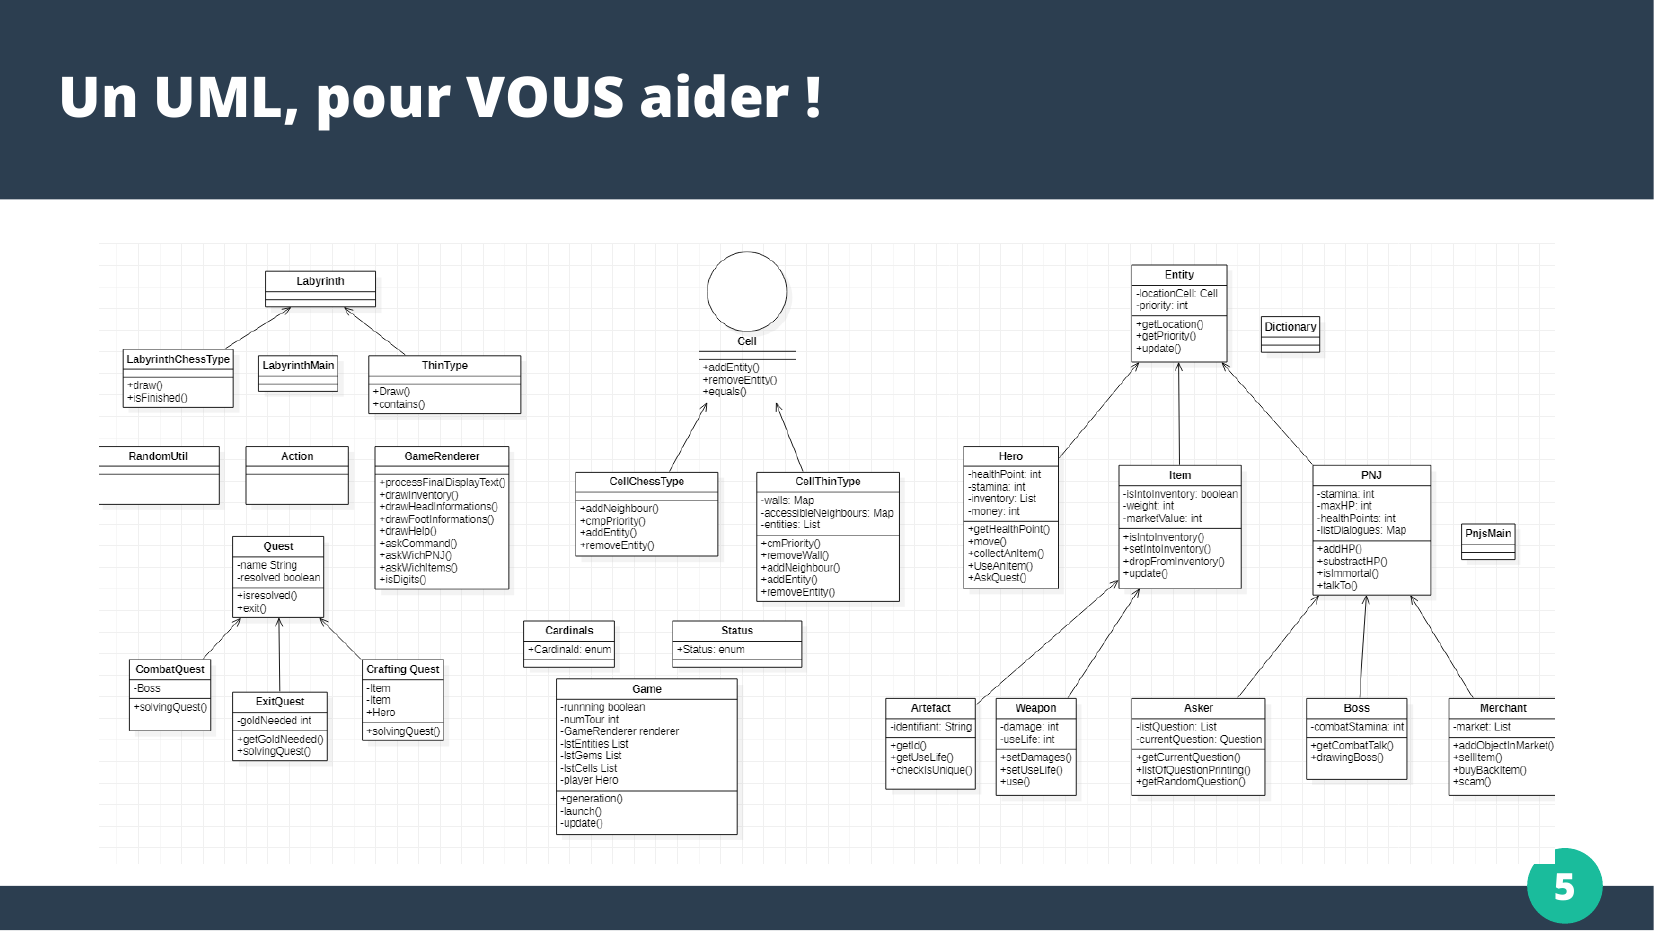

# Un UML, pour VOUS aider !